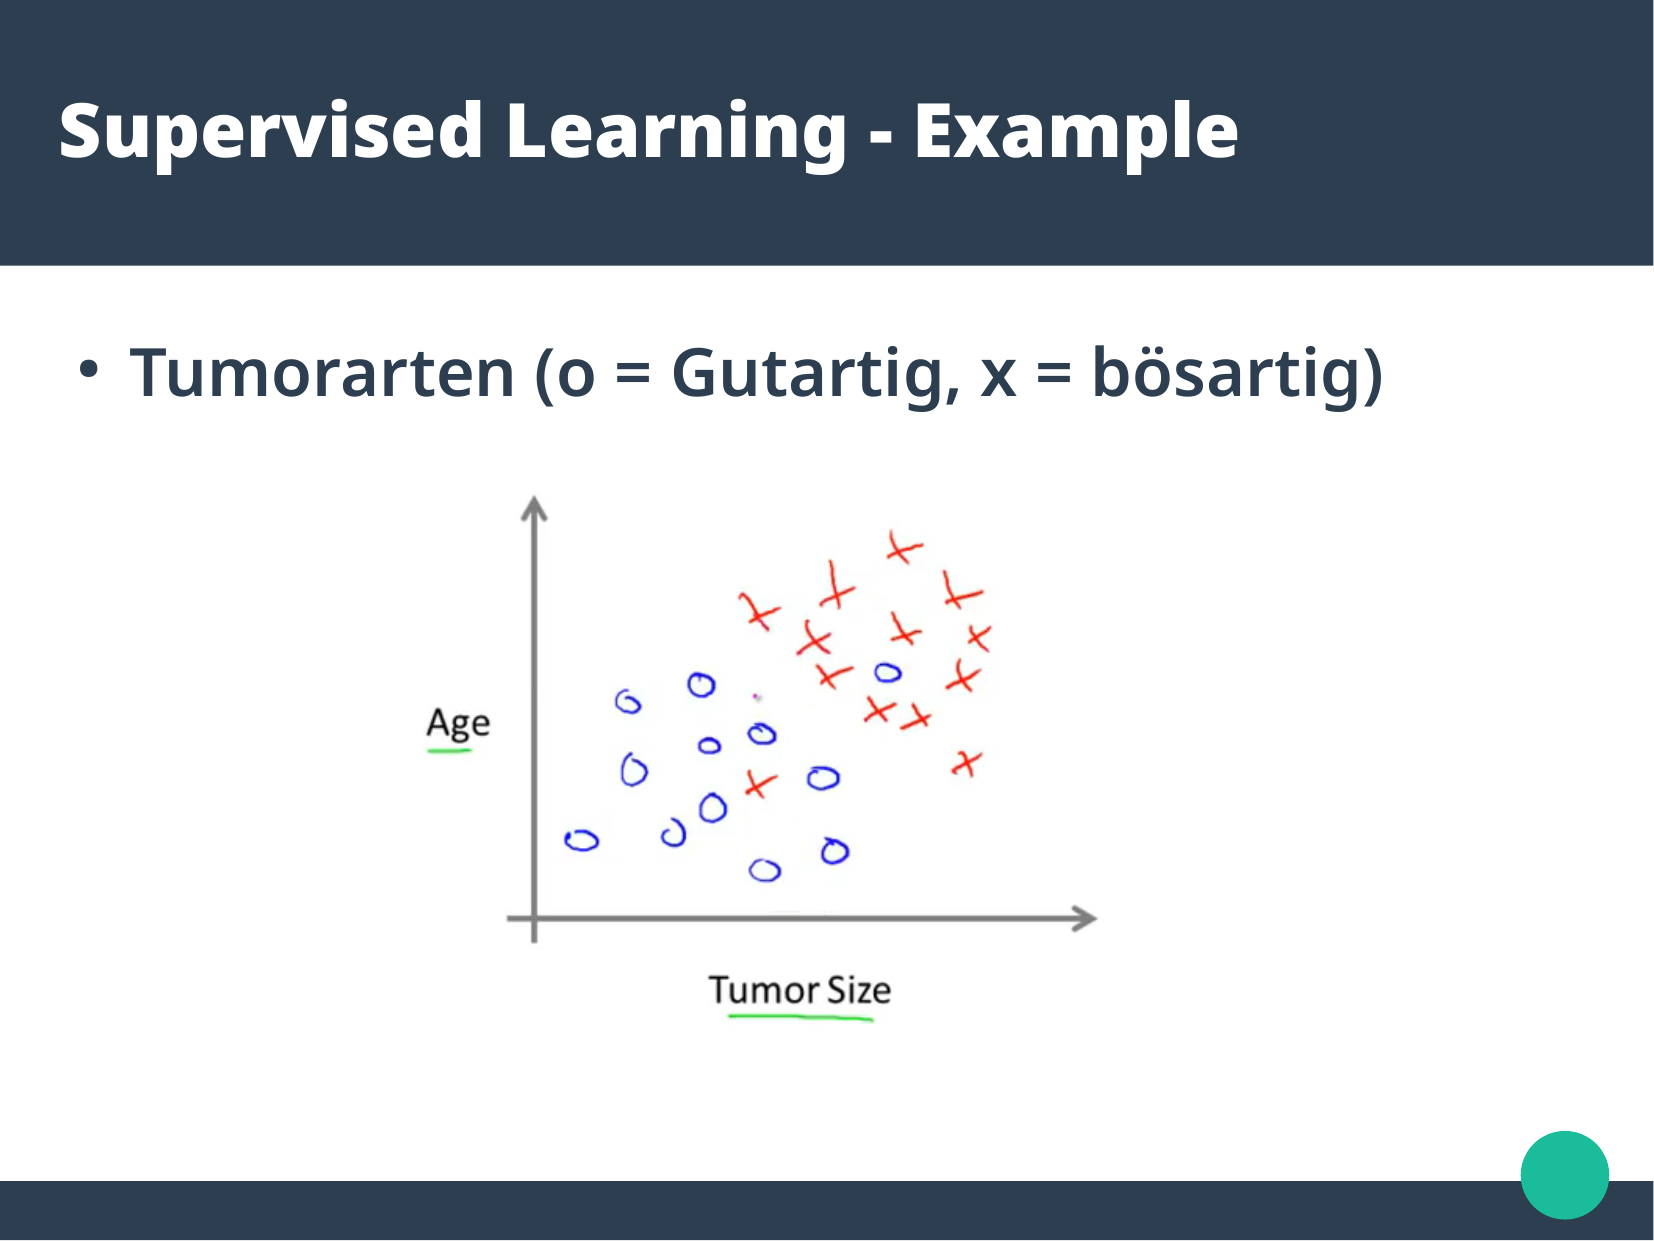

# Supervised Learning - Example
Tumorarten (o = Gutartig, x = bösartig)